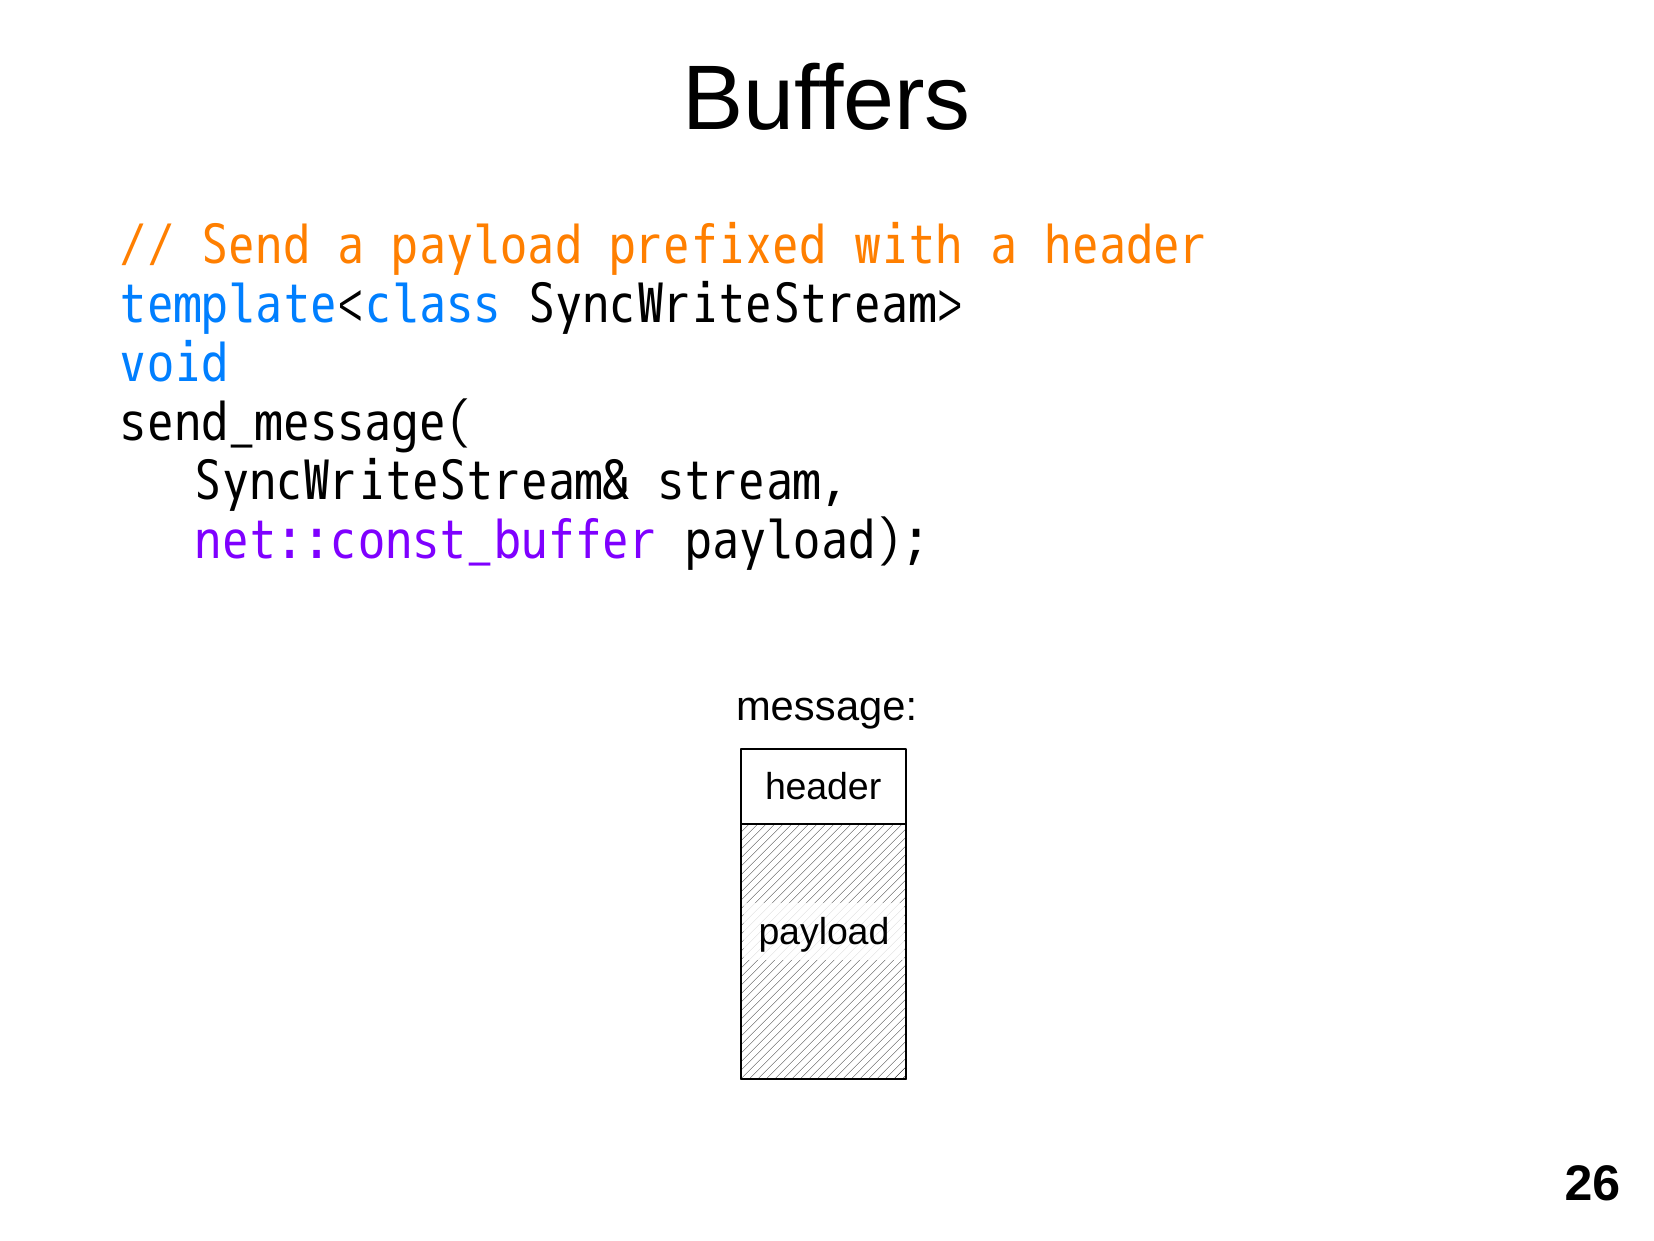

# Buffers
// Send a payload prefixed with a header
template<class SyncWriteStream>
void
send_message(
	SyncWriteStream& stream,
	net::const_buffer payload);
message:
header
payload
26